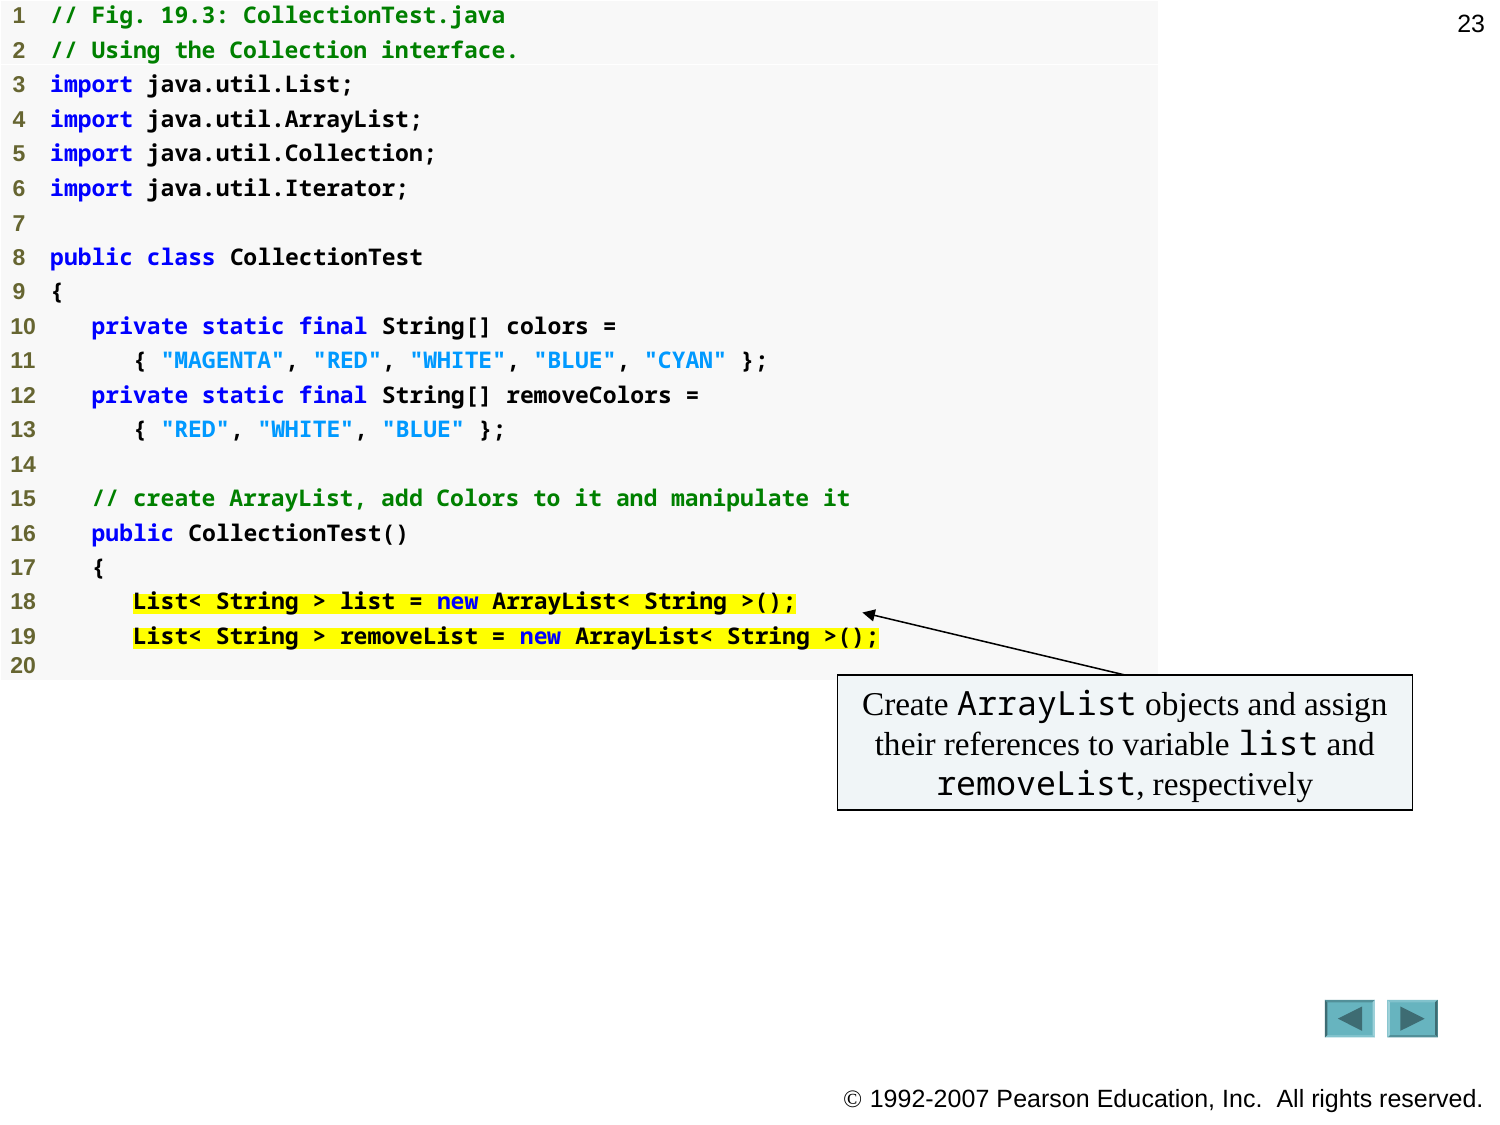

#
Create ArrayList objects and assign their references to variable list and removeList, respectively